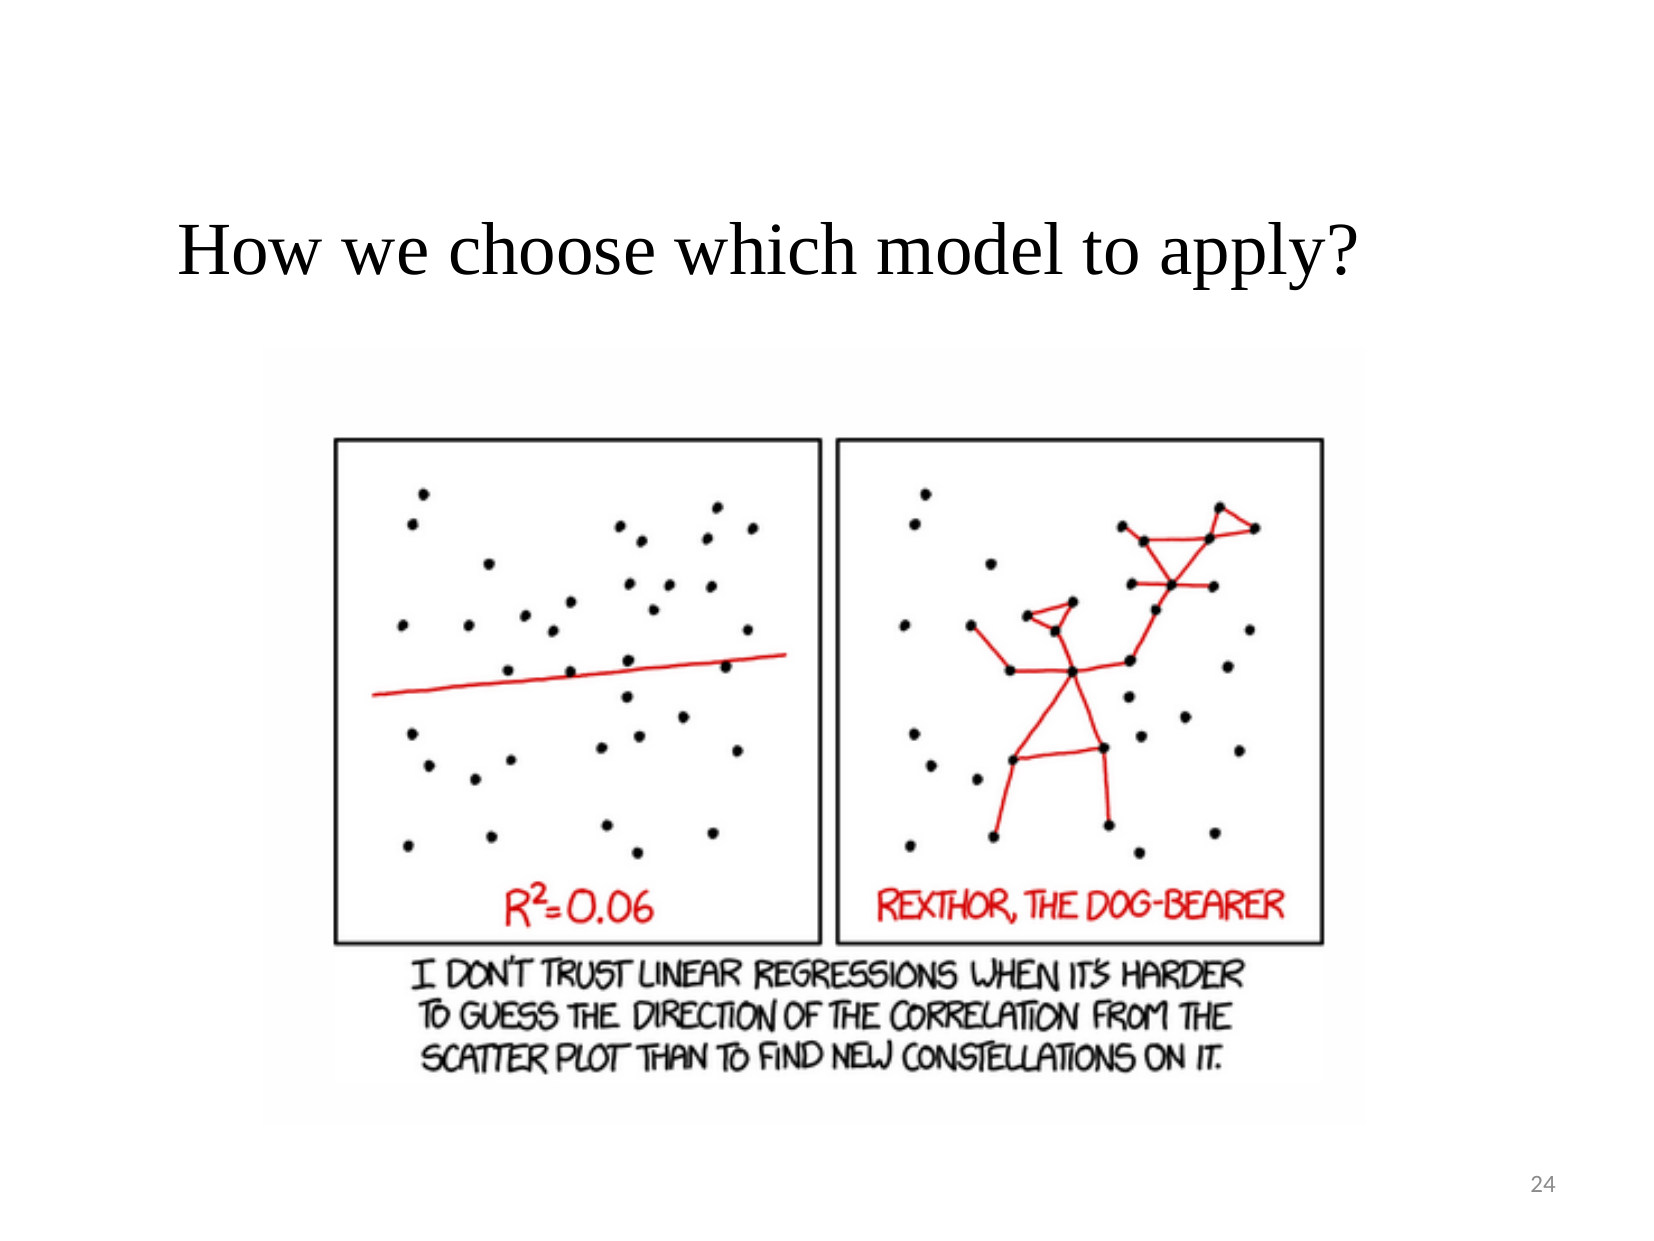

How we choose which model to apply?
24